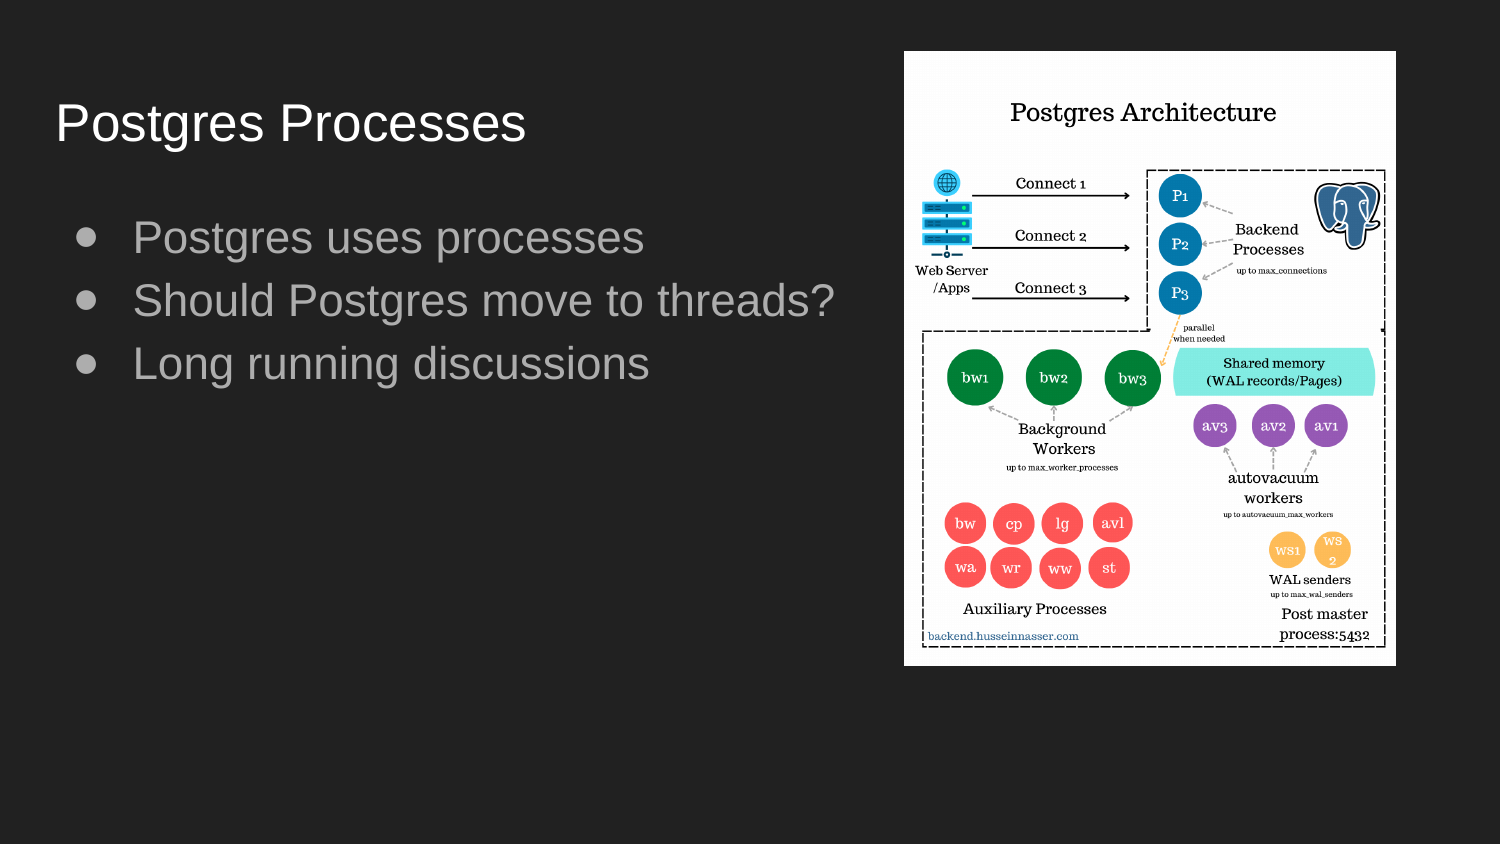

# Postgres Processes
Postgres uses processes
Should Postgres move to threads?
Long running discussions